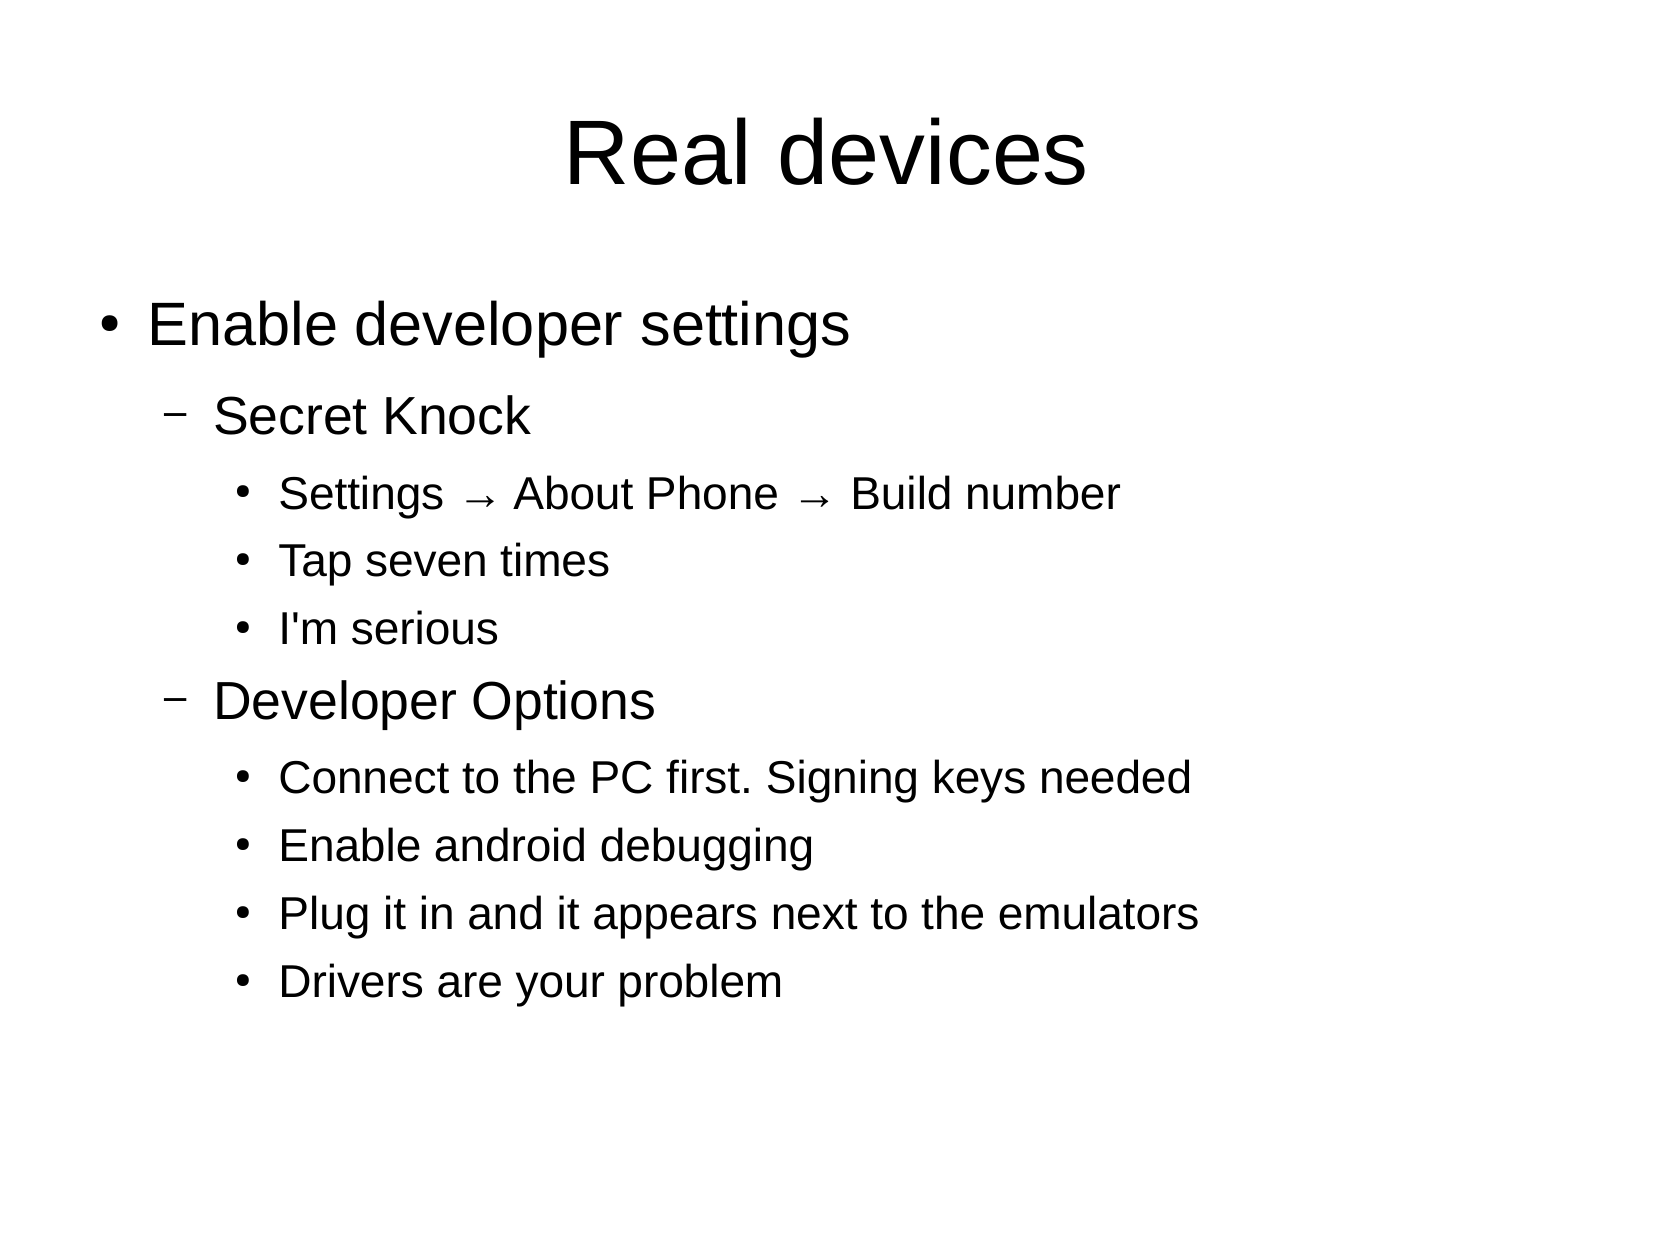

# Real devices
Enable developer settings
Secret Knock
Settings → About Phone → Build number
Tap seven times
I'm serious
Developer Options
Connect to the PC first. Signing keys needed
Enable android debugging
Plug it in and it appears next to the emulators
Drivers are your problem